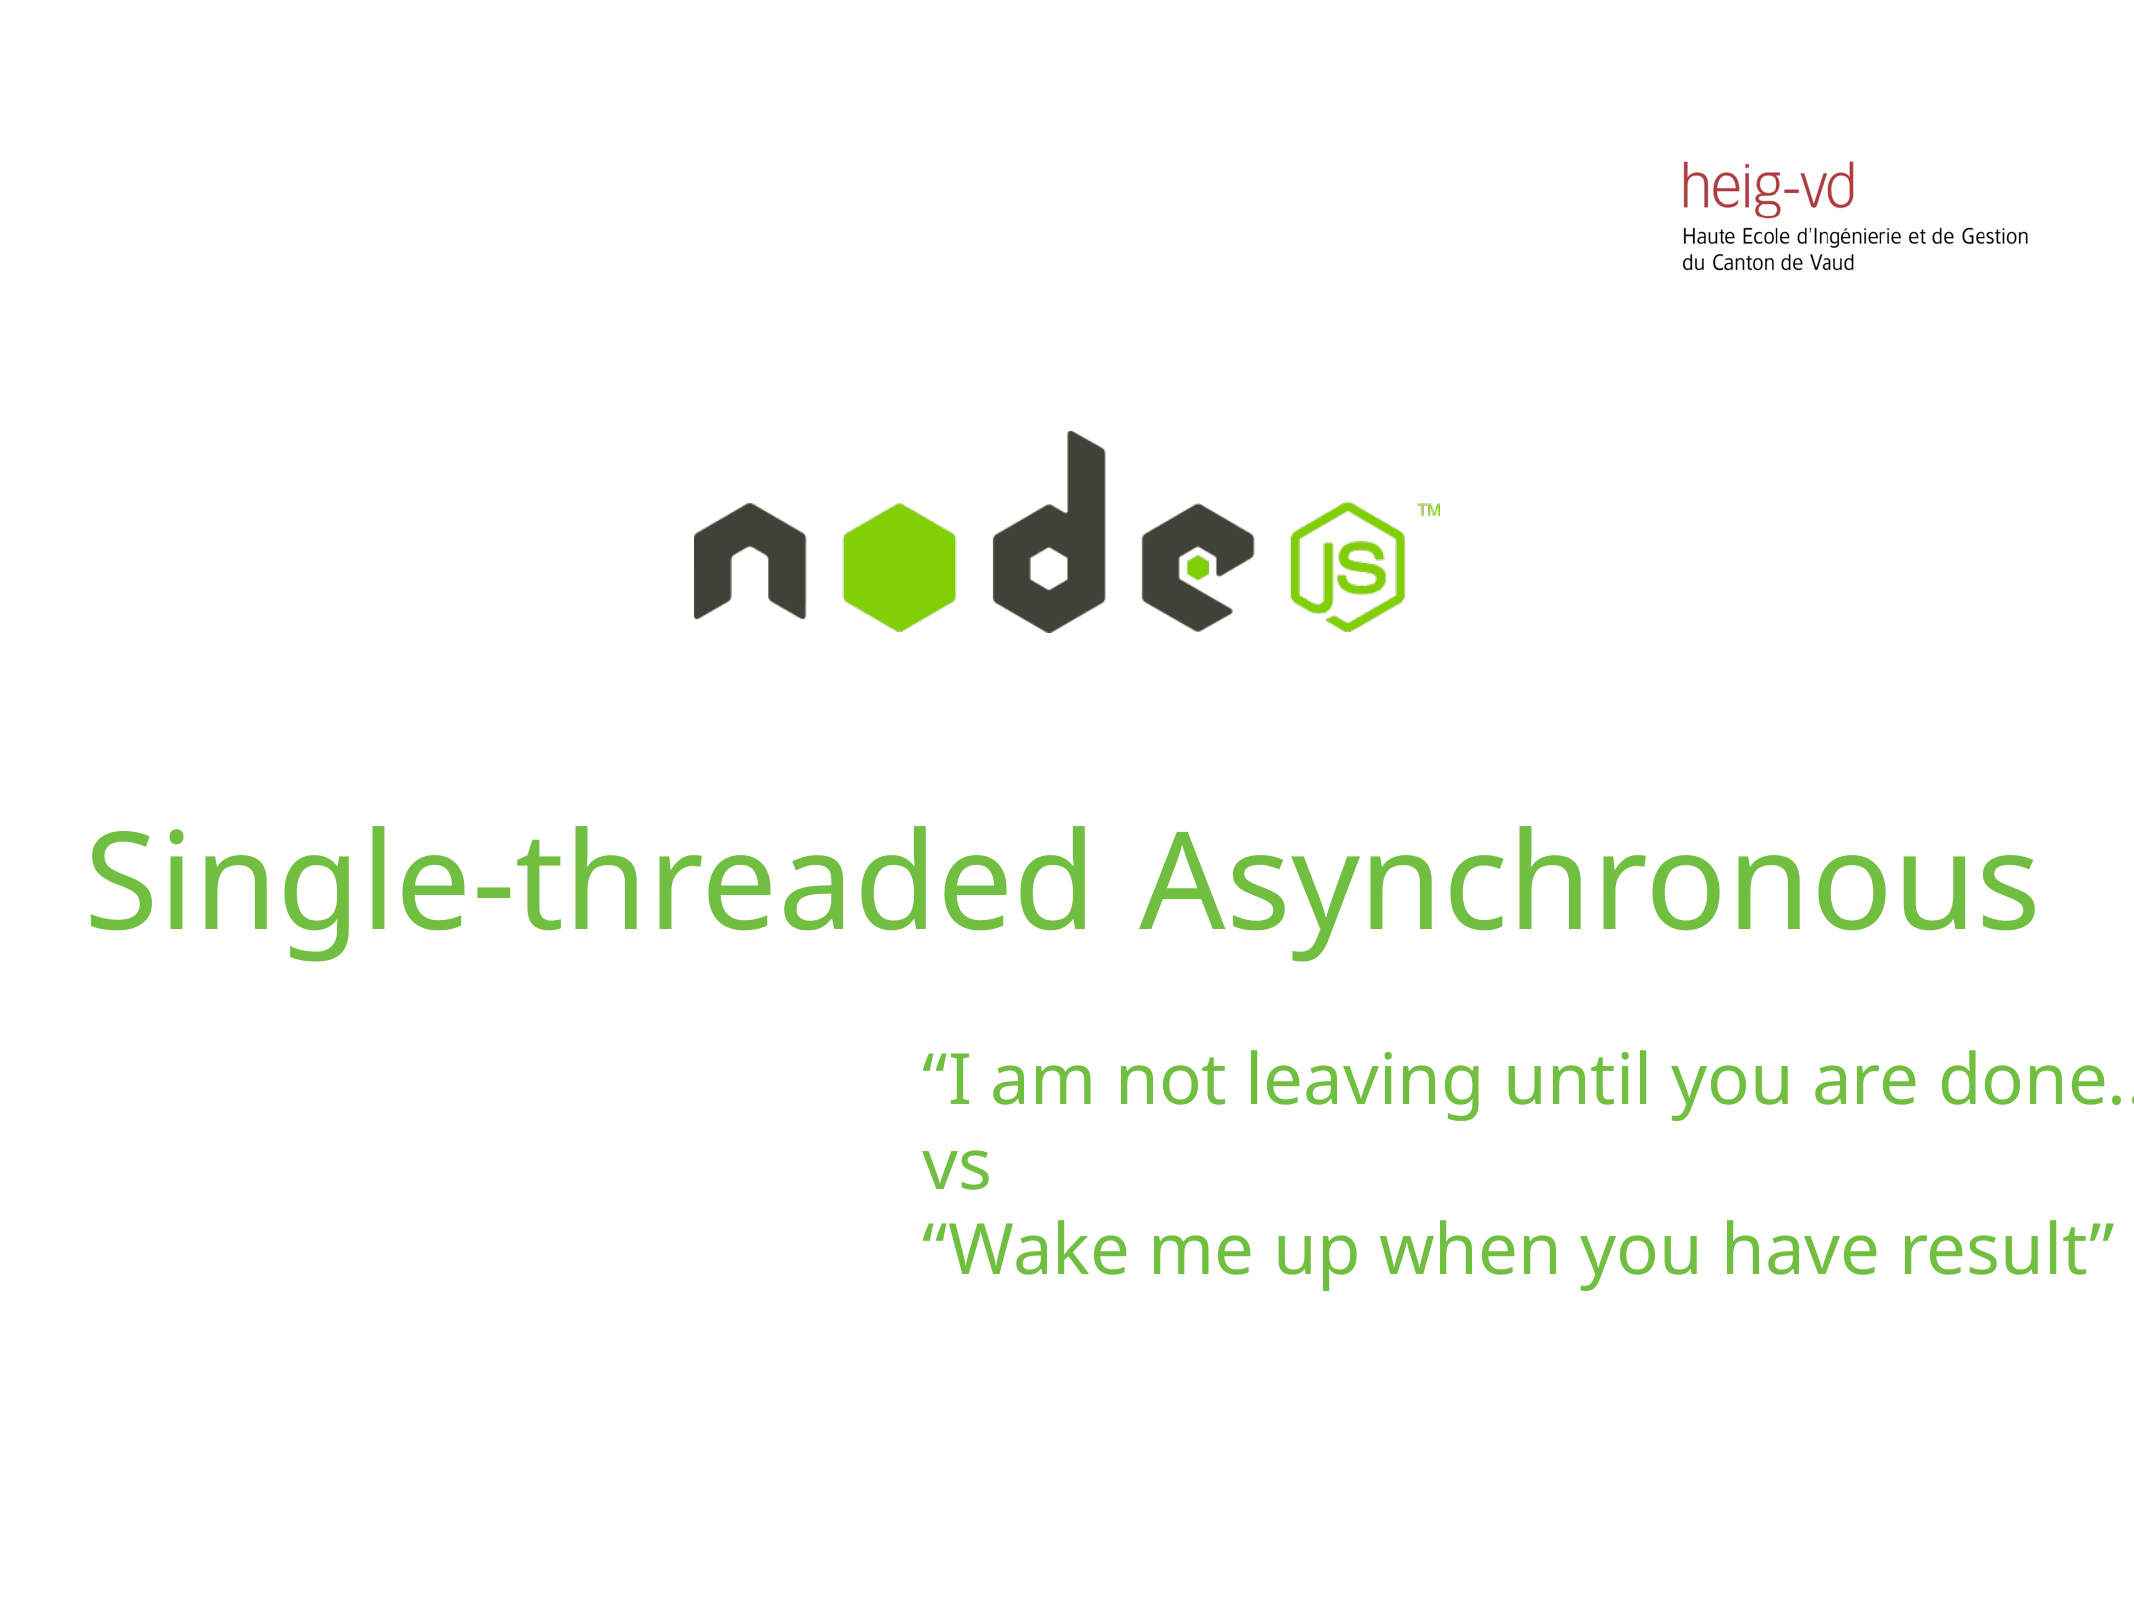

Single-threaded
Asynchronous
“I am not leaving until you are done...”
vs
“Wake me up when you have result”